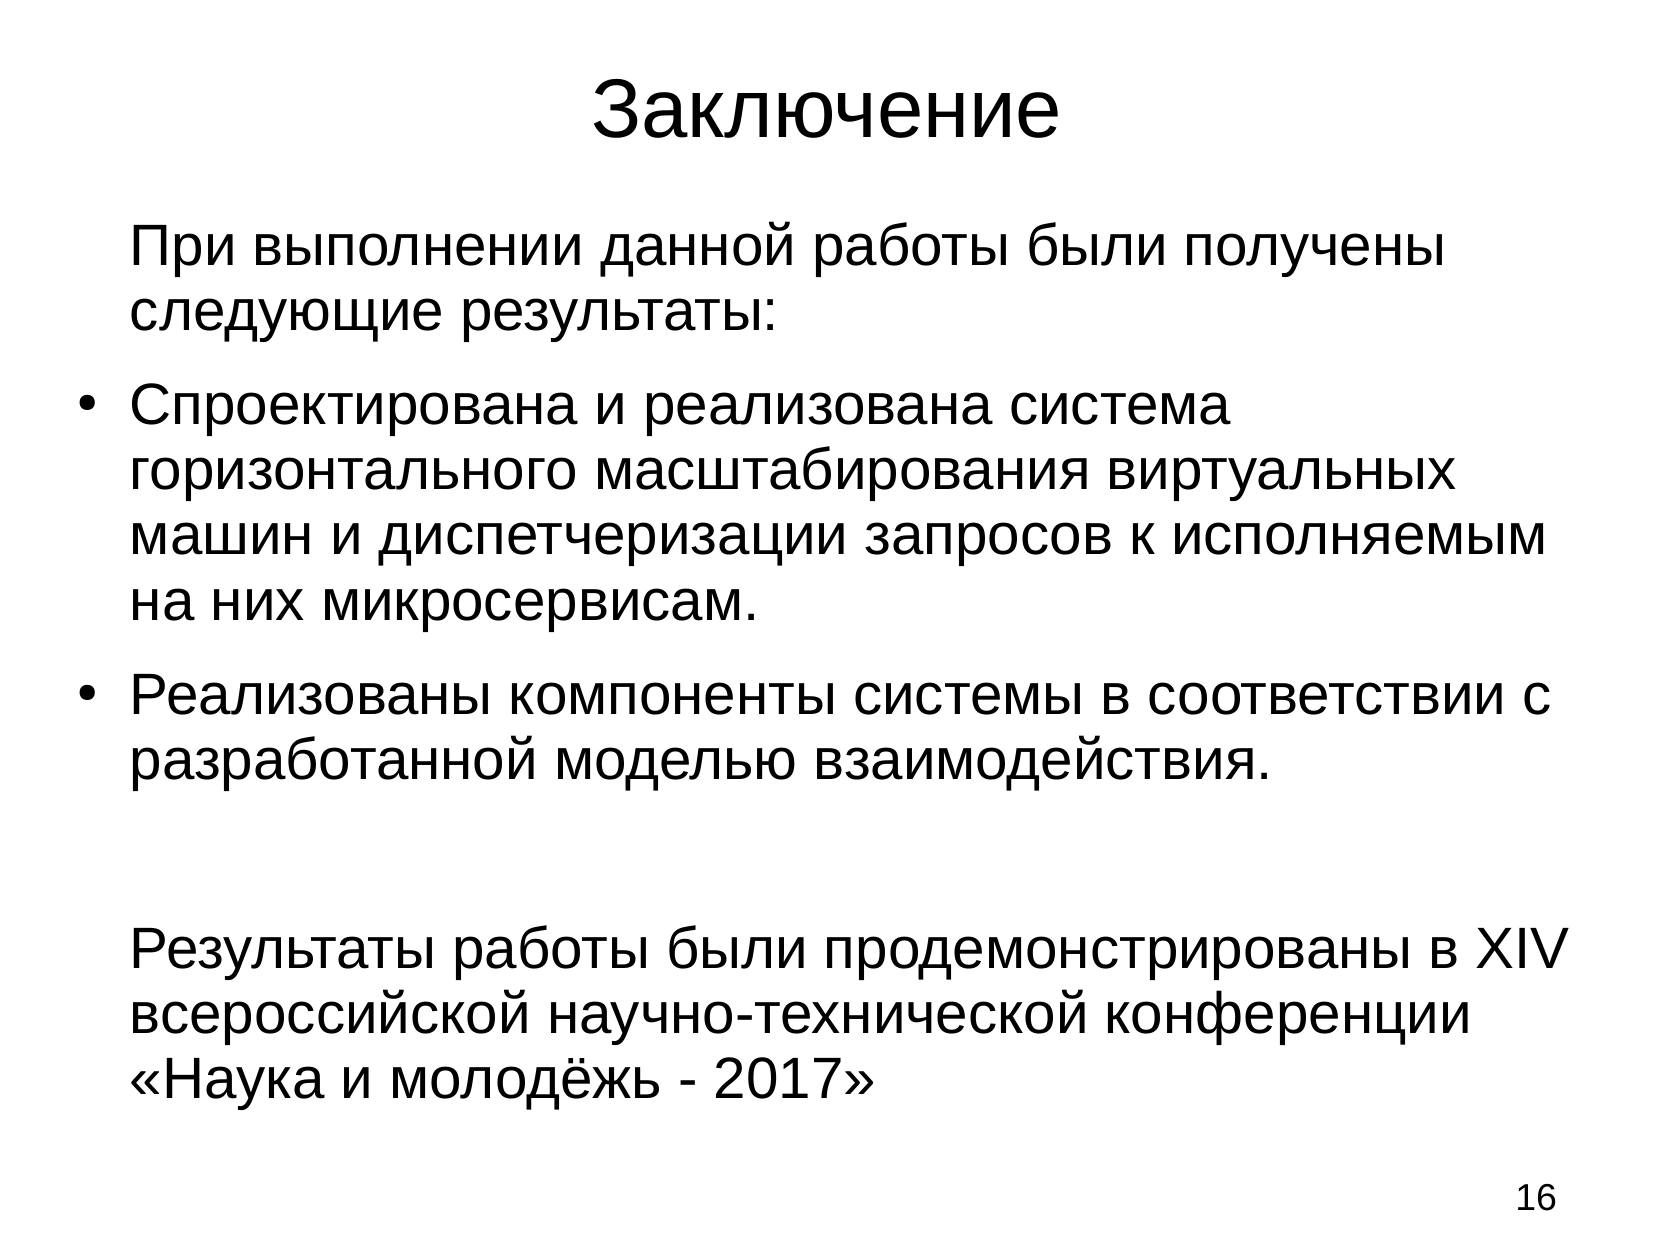

# Заключение
При выполнении данной работы были получены следующие результаты:
Спроектирована и реализована система горизонтального масштабирования виртуальных машин и диспетчеризации запросов к исполняемым на них микросервисам.
Реализованы компоненты системы в соответствии с разработанной моделью взаимодействия.
Результаты работы были продемонстрированы в XIV всероссийской научно-технической конференции «Наука и молодёжь - 2017»